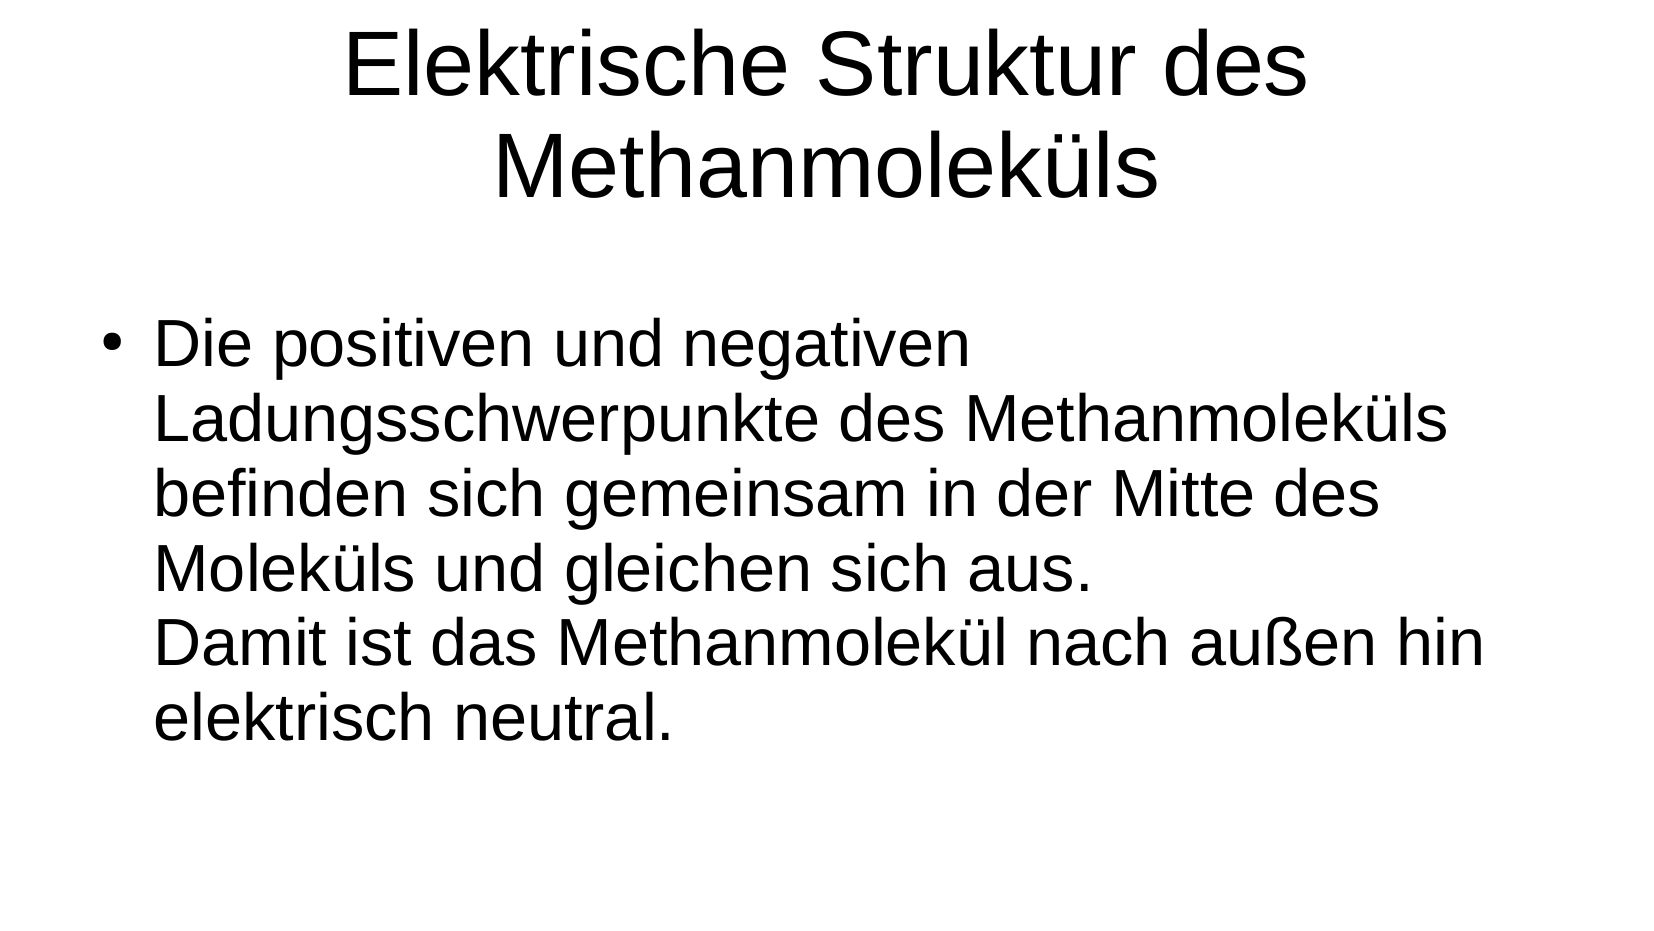

# Elektrische Struktur des Methanmoleküls
Die positiven und negativen Ladungsschwerpunkte des Methanmoleküls befinden sich gemeinsam in der Mitte des Moleküls und gleichen sich aus.
Damit ist das Methanmolekül nach außen hin elektrisch neutral.